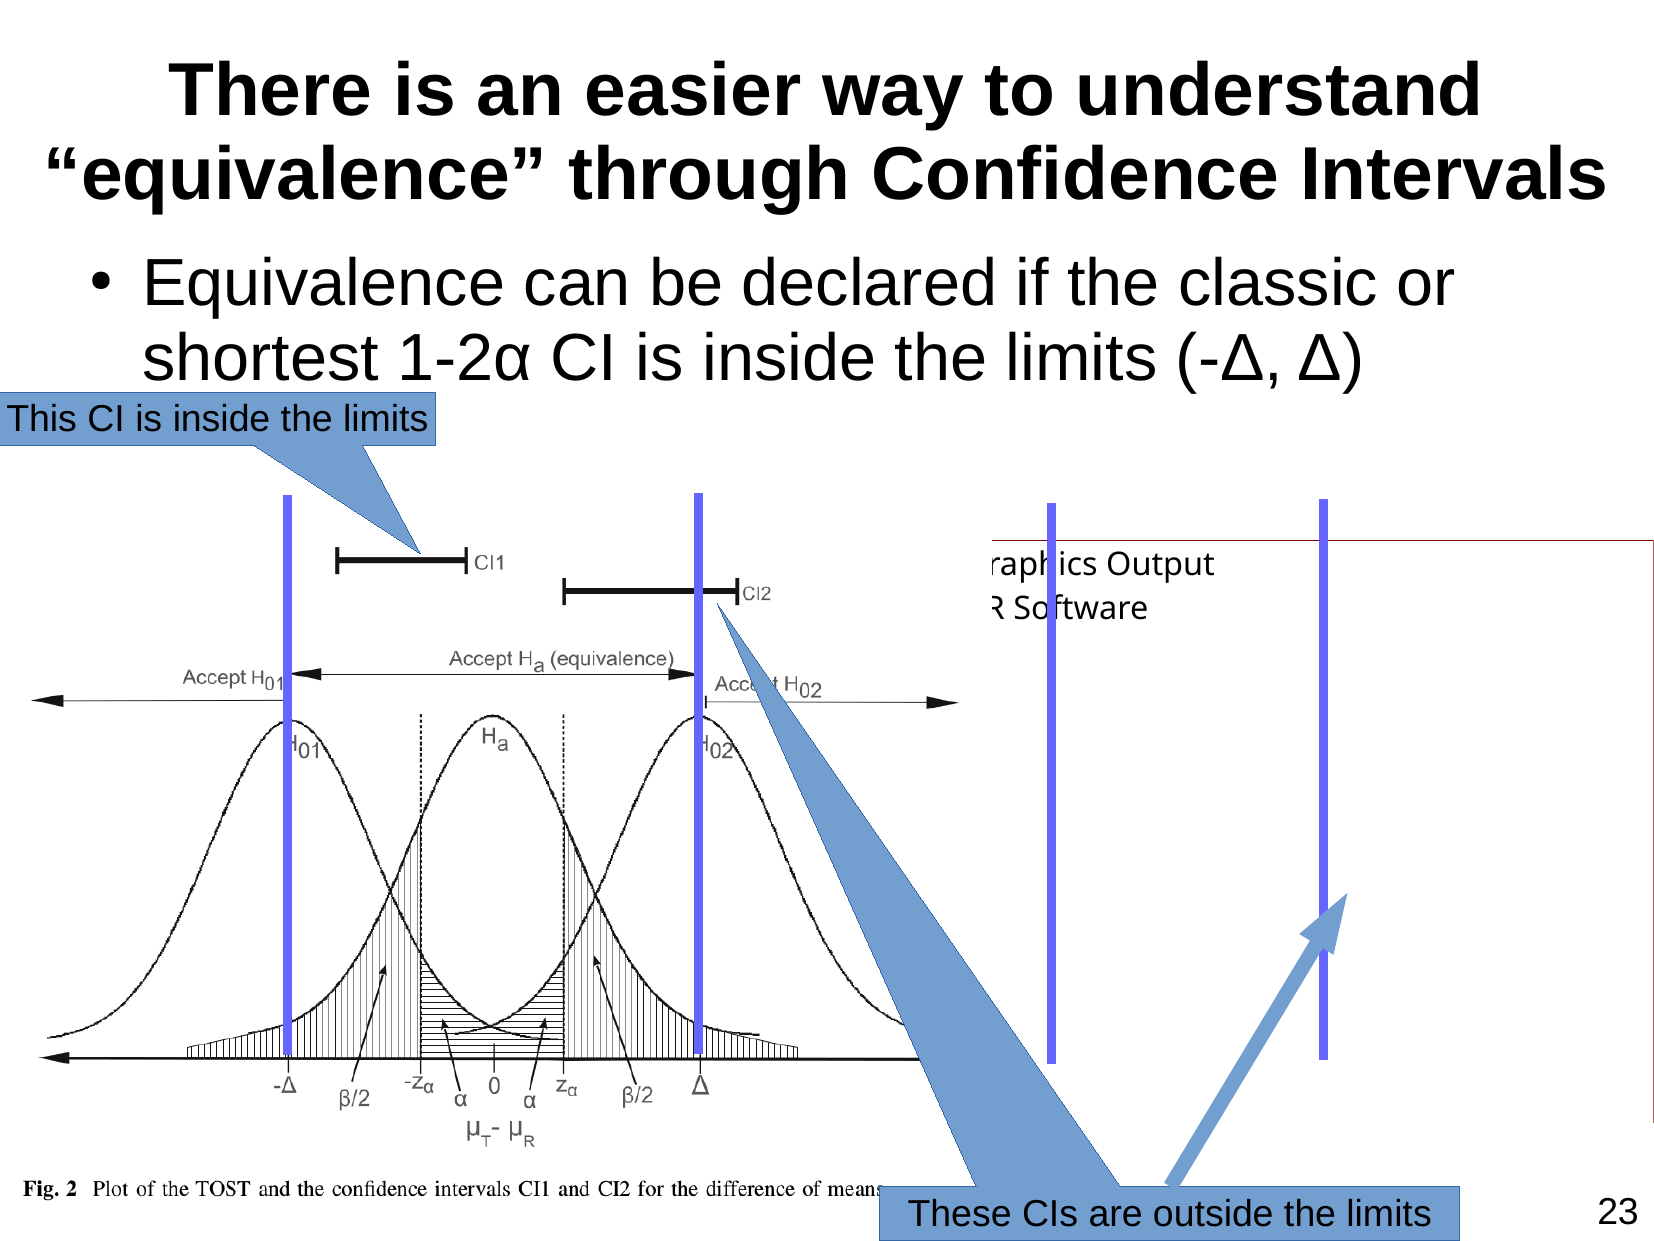

# There is an easier way to understand “equivalence” through Confidence Intervals
Equivalence can be declared if the classic or shortest 1-2α CI is inside the limits (-Δ, Δ)
This CI is inside the limits
These CIs are outside the limits